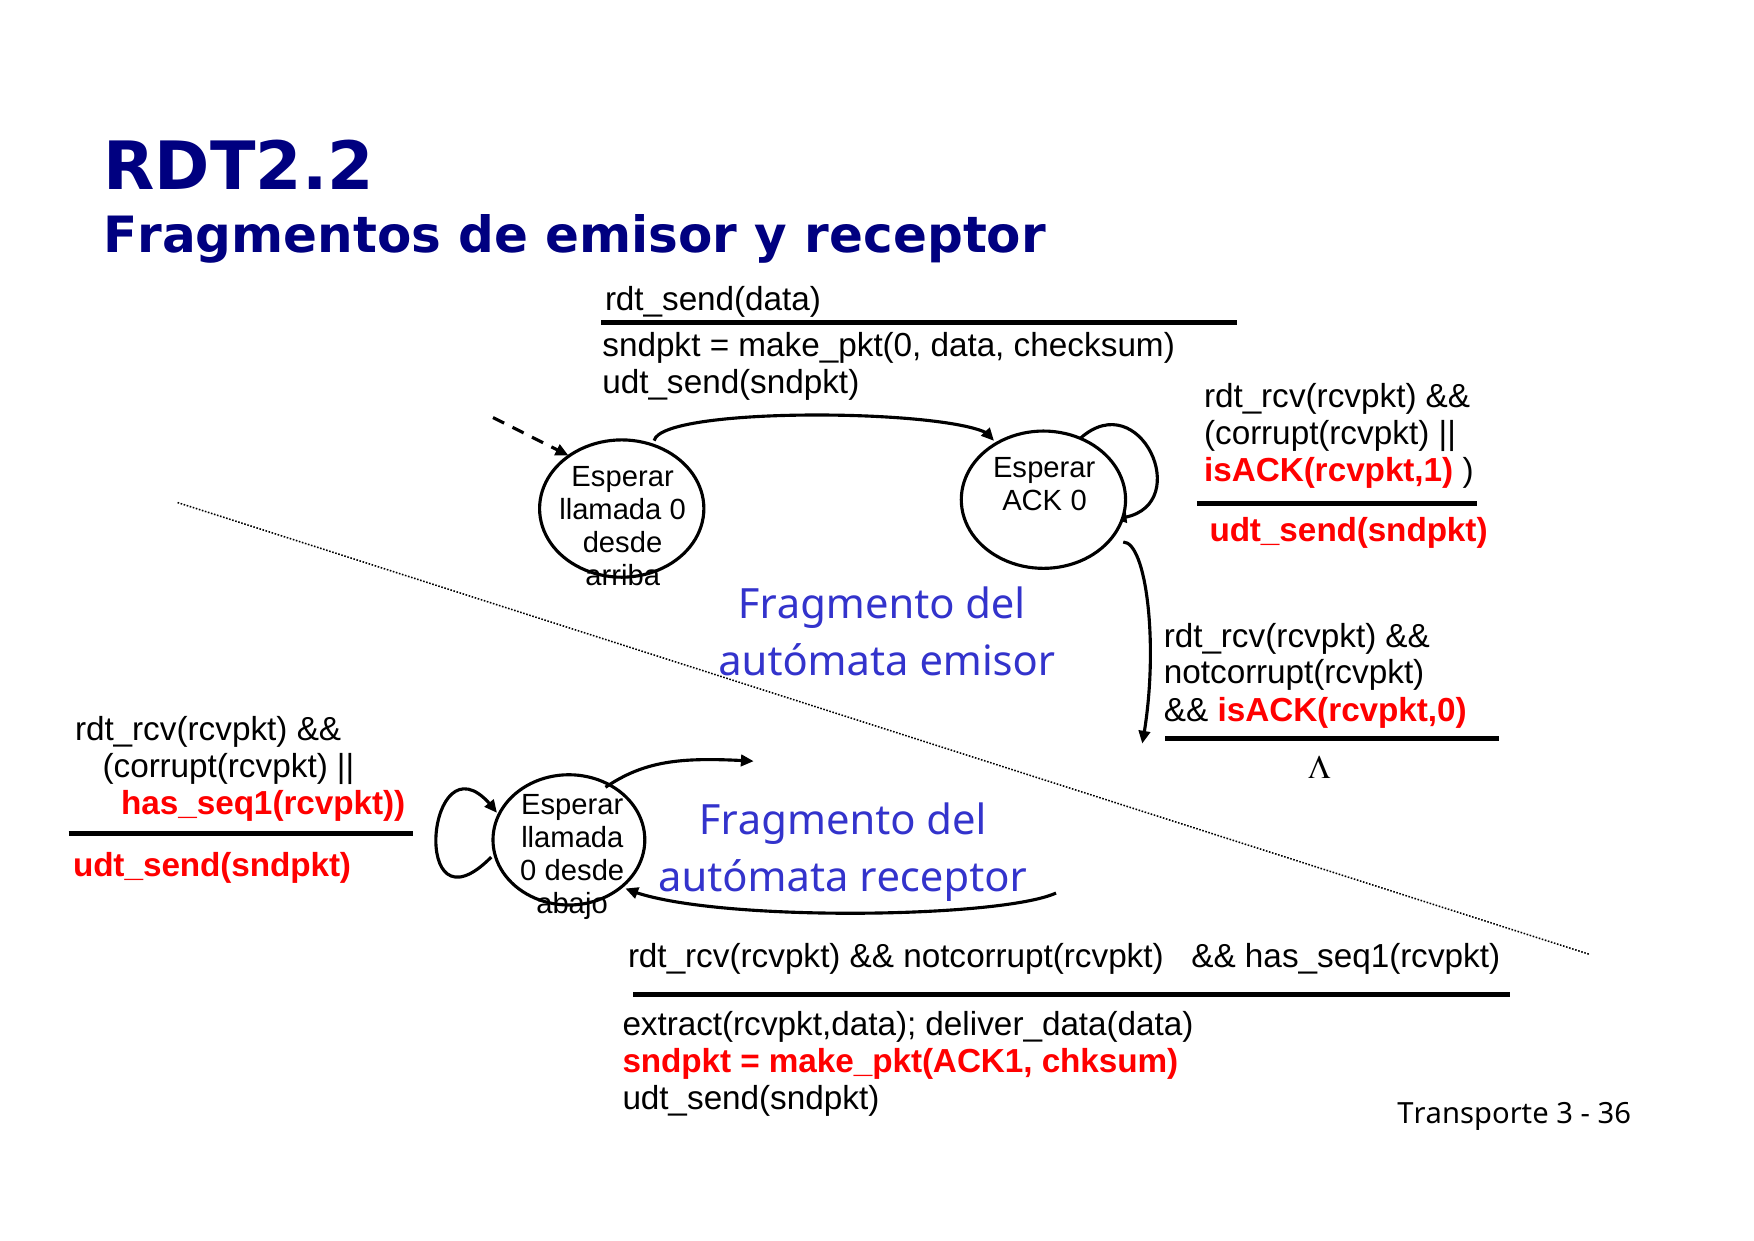

# RDT2.2 Fragmentos de emisor y receptor
rdt_send(data)
sndpkt = make_pkt(0, data, checksum)
udt_send(sndpkt)
rdt_rcv(rcvpkt) &&
(corrupt(rcvpkt) ||
isACK(rcvpkt,1) )
udt_send(sndpkt)
Esperar ACK 0
Esperar llamada 0 desde arriba
Fragmento del
autómata emisor
rdt_rcv(rcvpkt) && notcorrupt(rcvpkt)
&& isACK(rcvpkt,0)

rdt_rcv(rcvpkt) &&
 (corrupt(rcvpkt) ||
 has_seq1(rcvpkt))
udt_send(sndpkt)
Esperar llamada 0 desde abajo
Fragmento del
autómata receptor
rdt_rcv(rcvpkt) && notcorrupt(rcvpkt) && has_seq1(rcvpkt)
extract(rcvpkt,data); deliver_data(data)
sndpkt = make_pkt(ACK1, chksum)
udt_send(sndpkt)